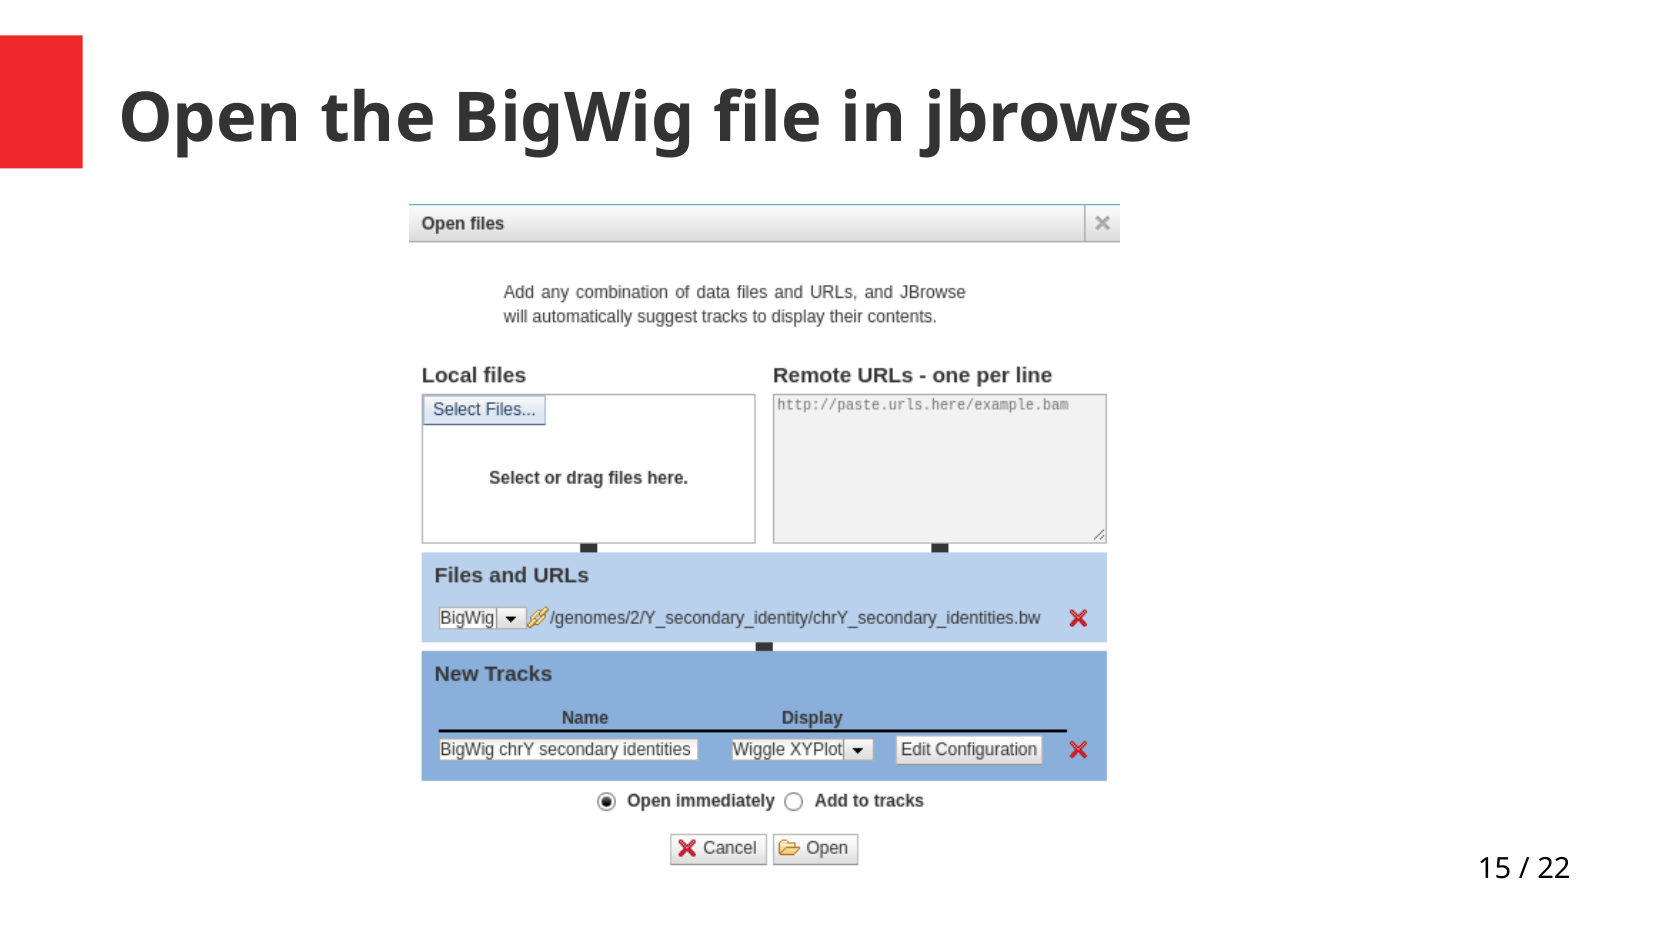

# Open the BigWig file in jbrowse
15